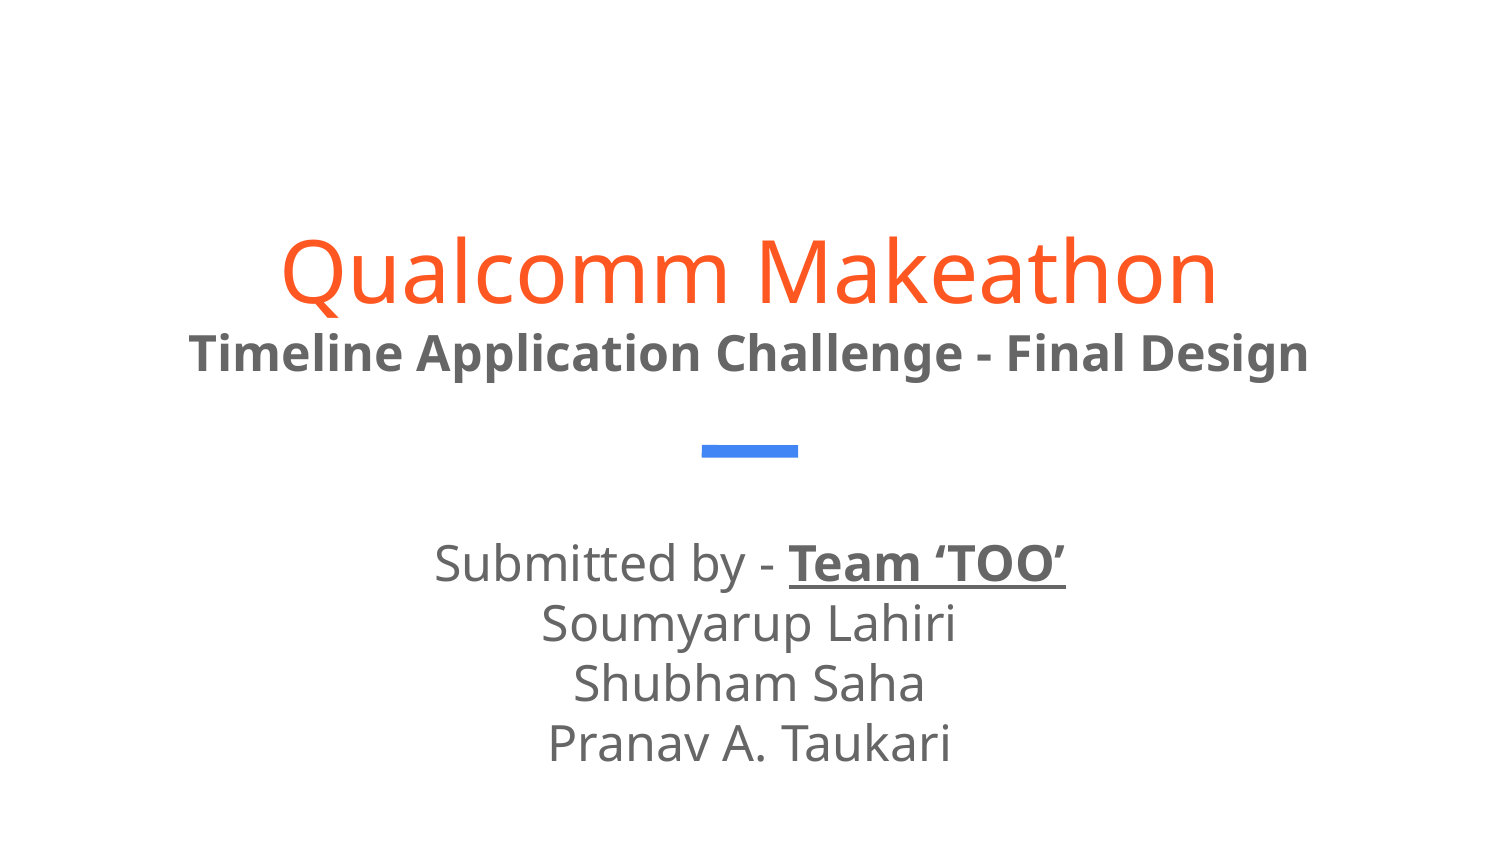

# Qualcomm Makeathon Timeline Application Challenge - Final Design
Submitted by - Team ‘TOO’
Soumyarup Lahiri
Shubham Saha
Pranav A. Taukari